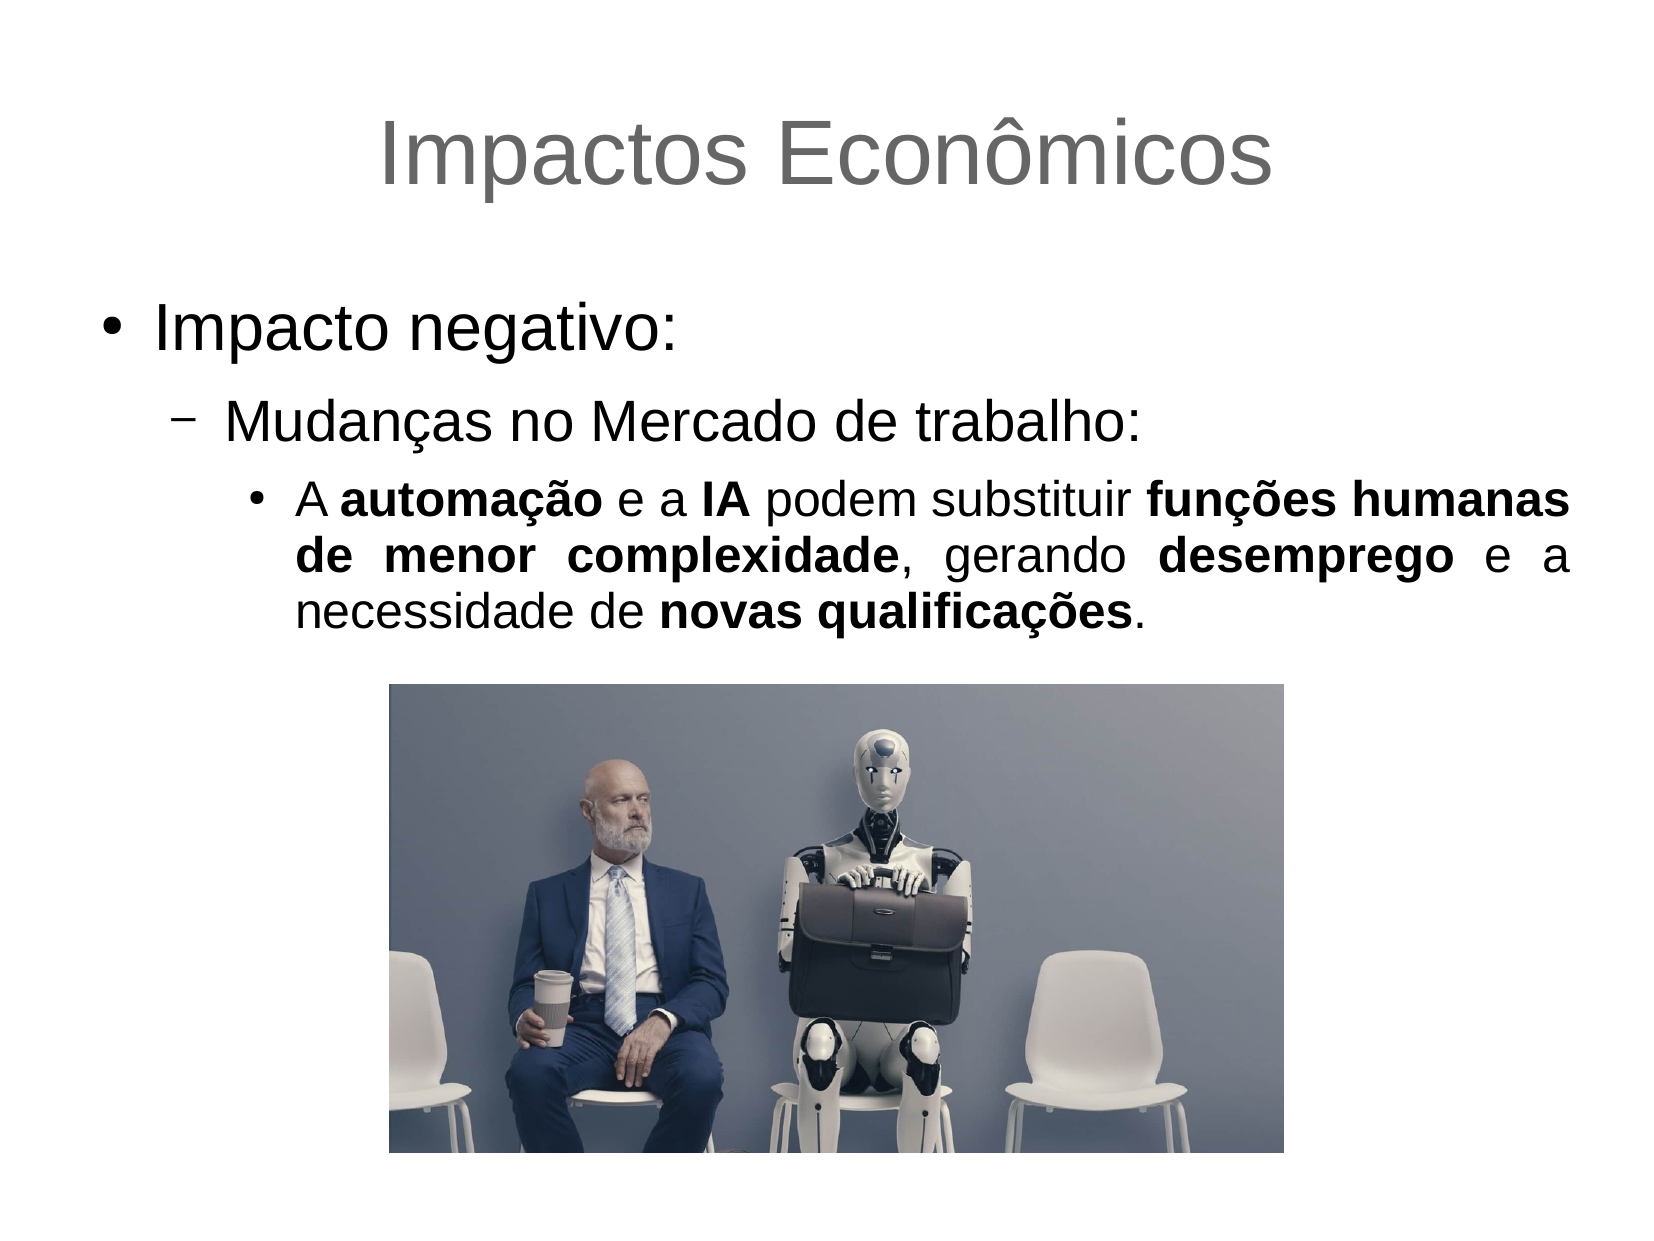

# Impactos Econômicos
Impacto negativo:
Mudanças no Mercado de trabalho:
A automação e a IA podem substituir funções humanas de menor complexidade, gerando desemprego e a necessidade de novas qualificações.